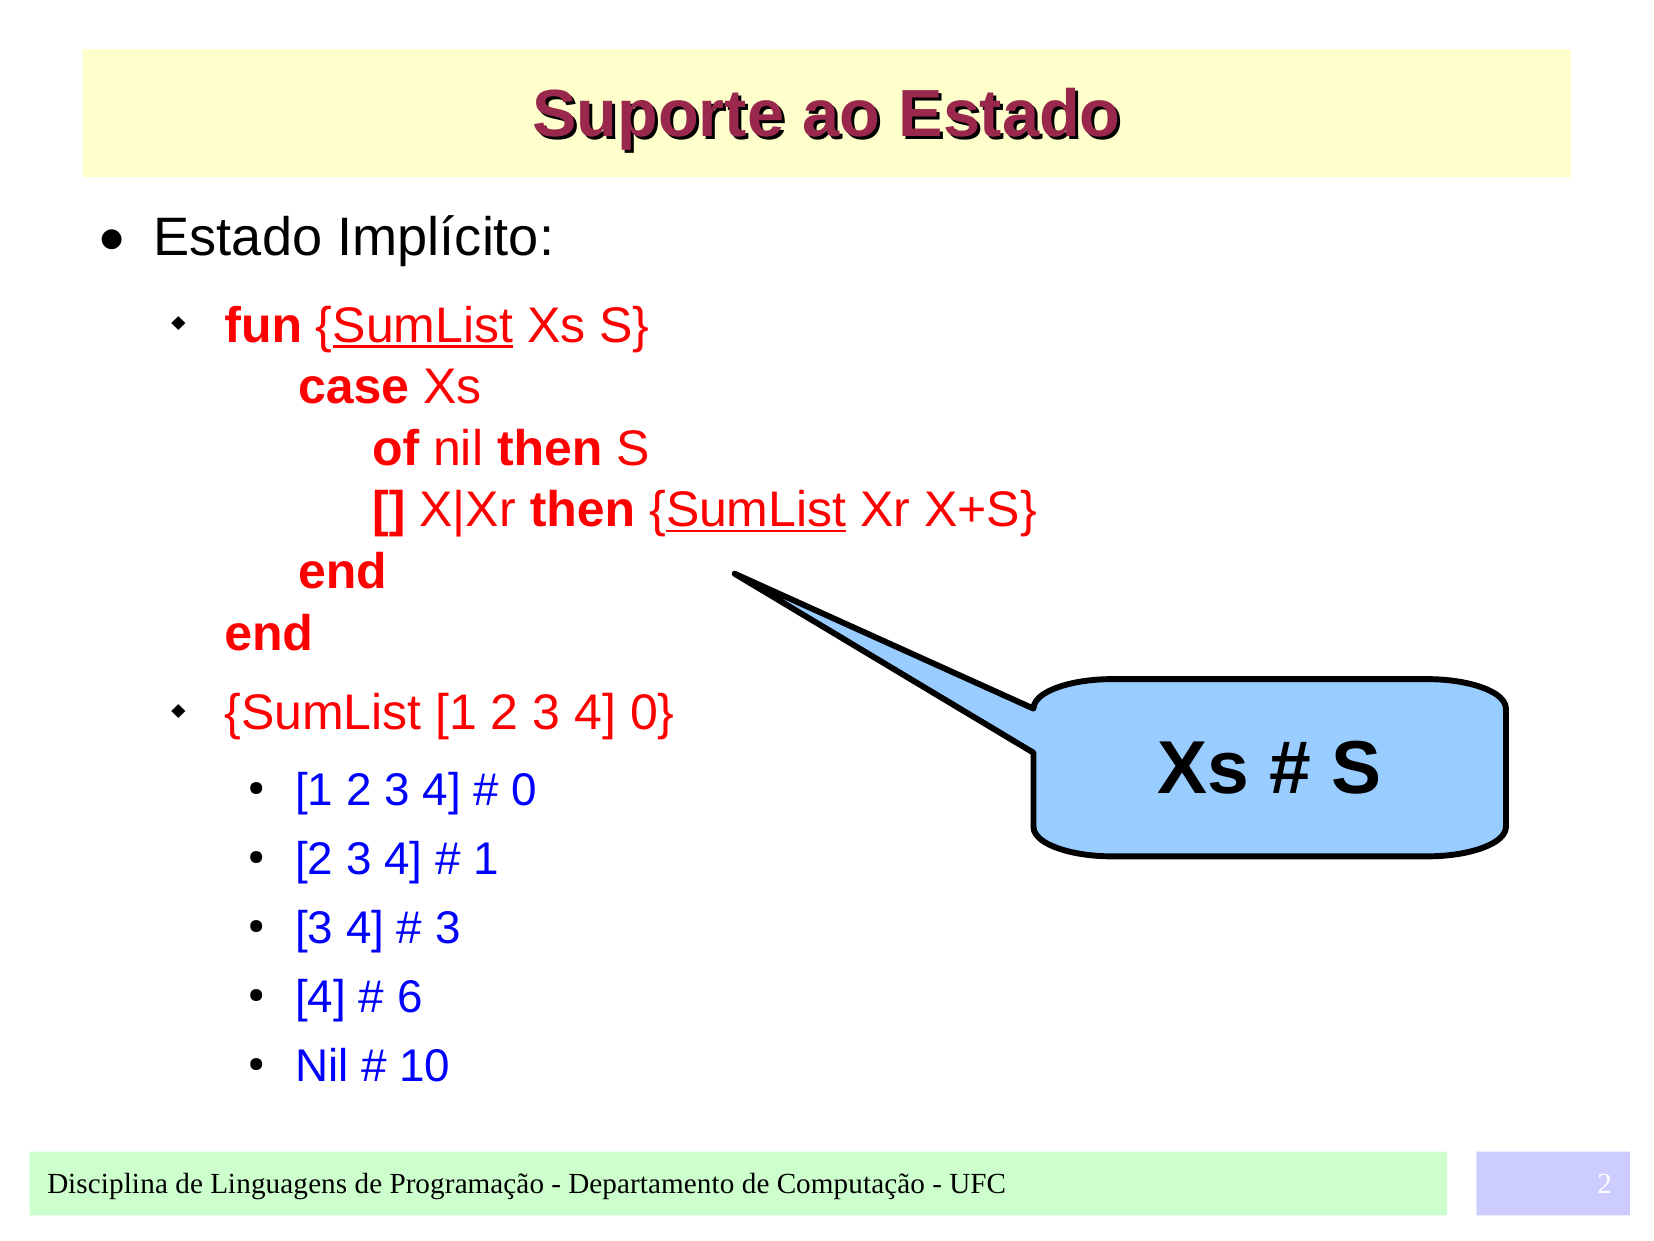

# Suporte ao Estado
Estado Implícito:
fun {SumList Xs S}
	case Xs
		of nil then S
		[] X|Xr then {SumList Xr X+S}
	end
end
{SumList [1 2 3 4] 0}
[1 2 3 4] # 0
[2 3 4] # 1
[3 4] # 3
[4] # 6
Nil # 10
Xs # S
Disciplina de Linguagens de Programação - Departamento de Computação - UFC
2